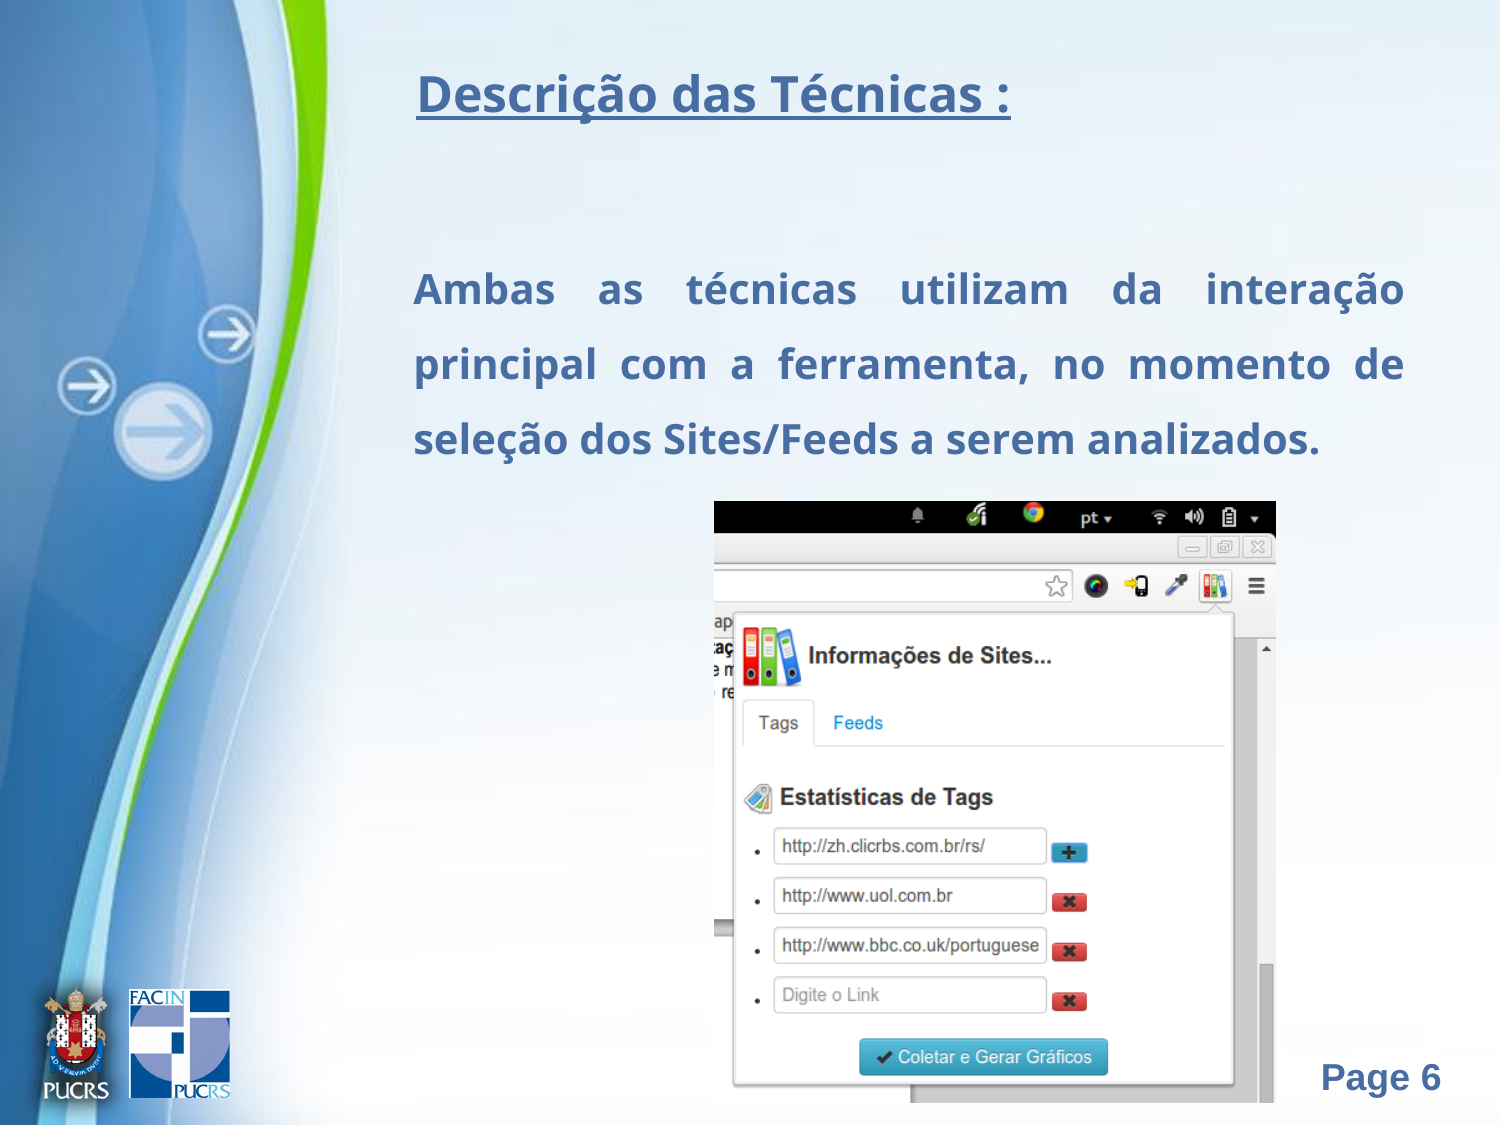

Descrição das Técnicas :
Ambas as técnicas utilizam da interação principal com a ferramenta, no momento de seleção dos Sites/Feeds a serem analizados.